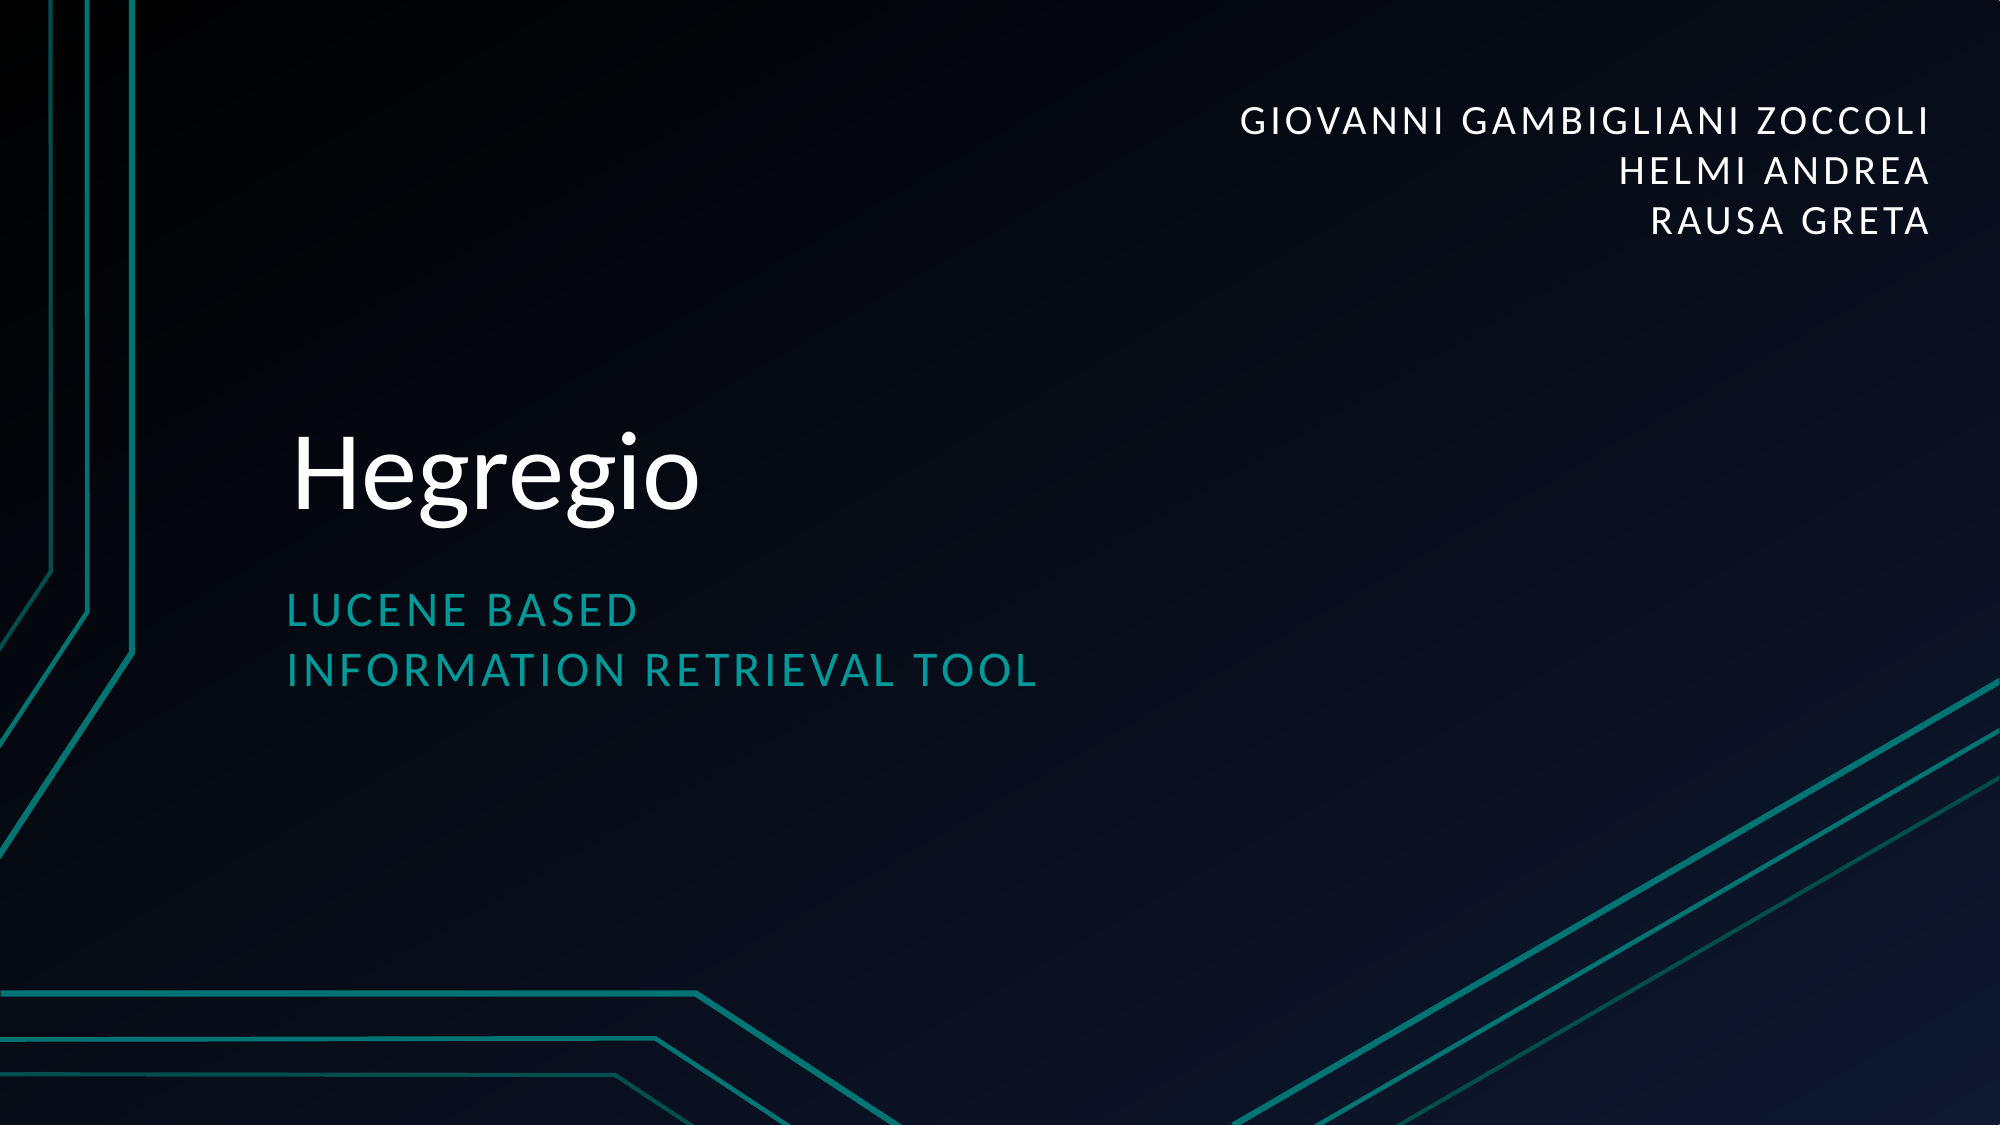

Giovanni Gambigliani ZOCCOLI
Helmi ANDREA
Rausa Greta
# Hegregio
lucene BASED
INFORMATION RETRIEVAL TOOL